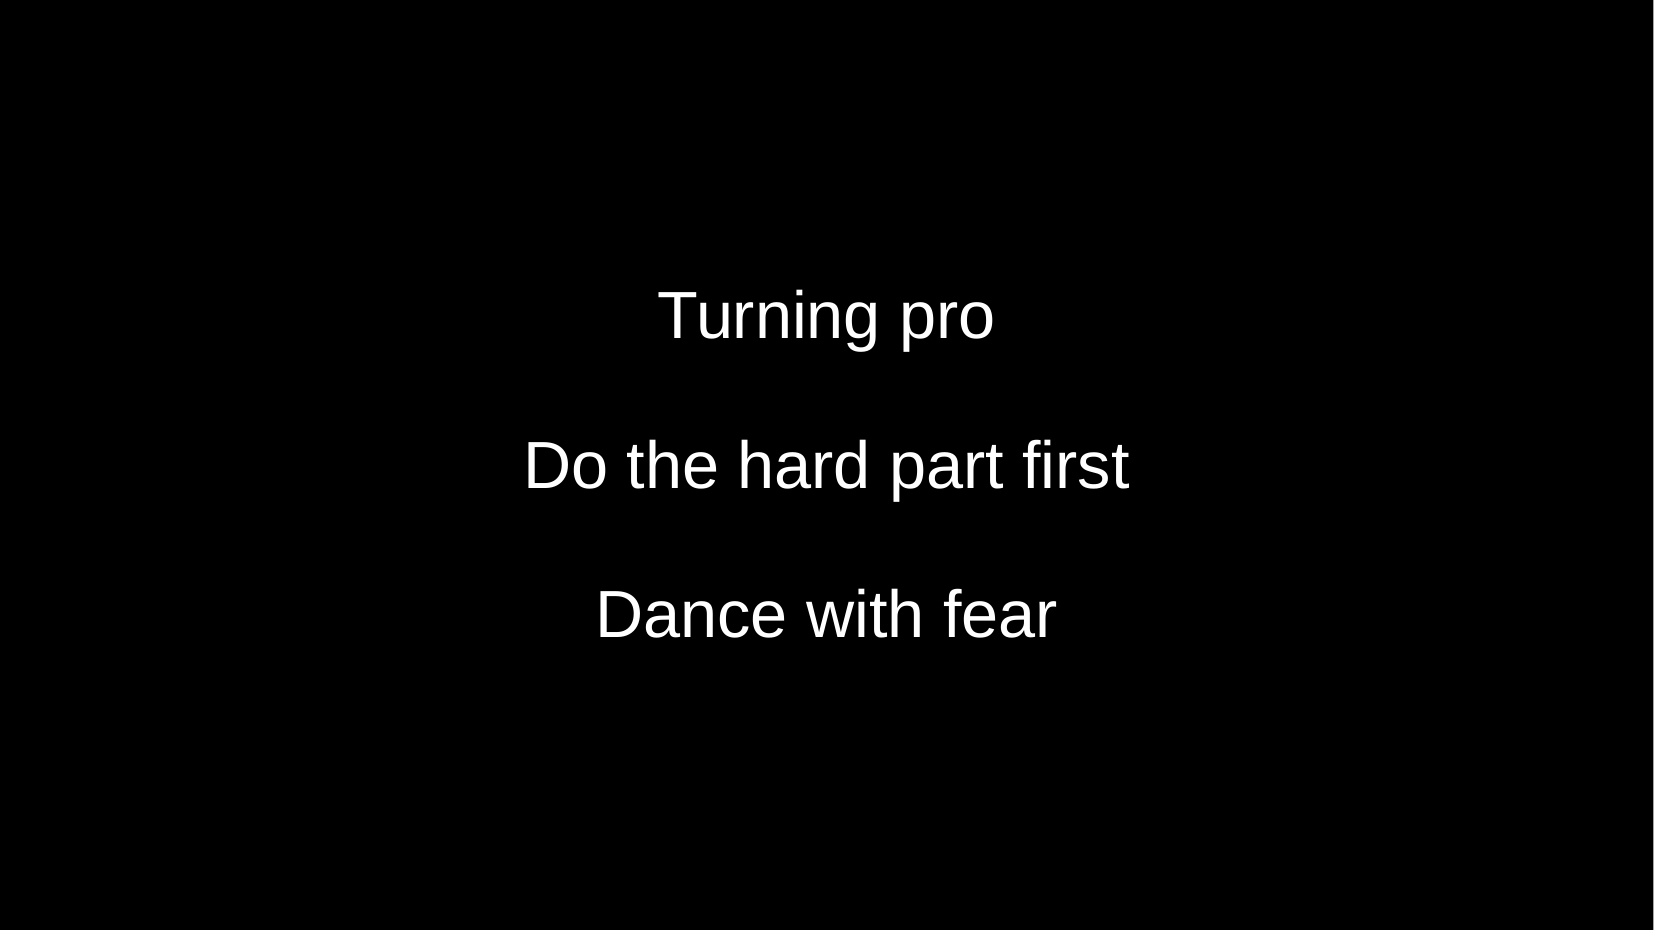

# Turning pro
Do the hard part first
Dance with fear